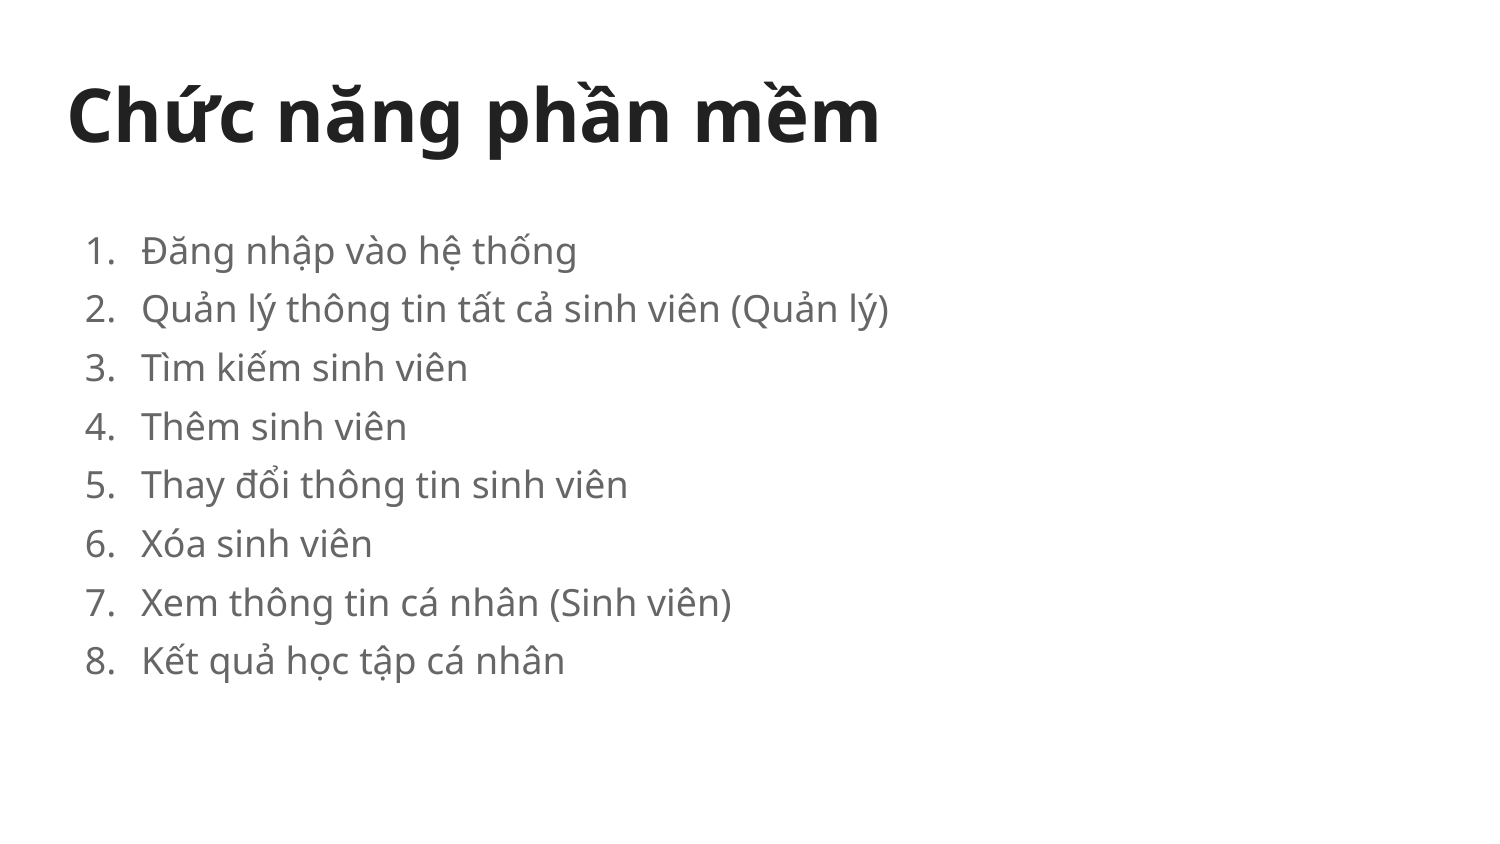

# Chức năng phần mềm
Đăng nhập vào hệ thống
Quản lý thông tin tất cả sinh viên (Quản lý)
Tìm kiếm sinh viên
Thêm sinh viên
Thay đổi thông tin sinh viên
Xóa sinh viên
Xem thông tin cá nhân (Sinh viên)
Kết quả học tập cá nhân